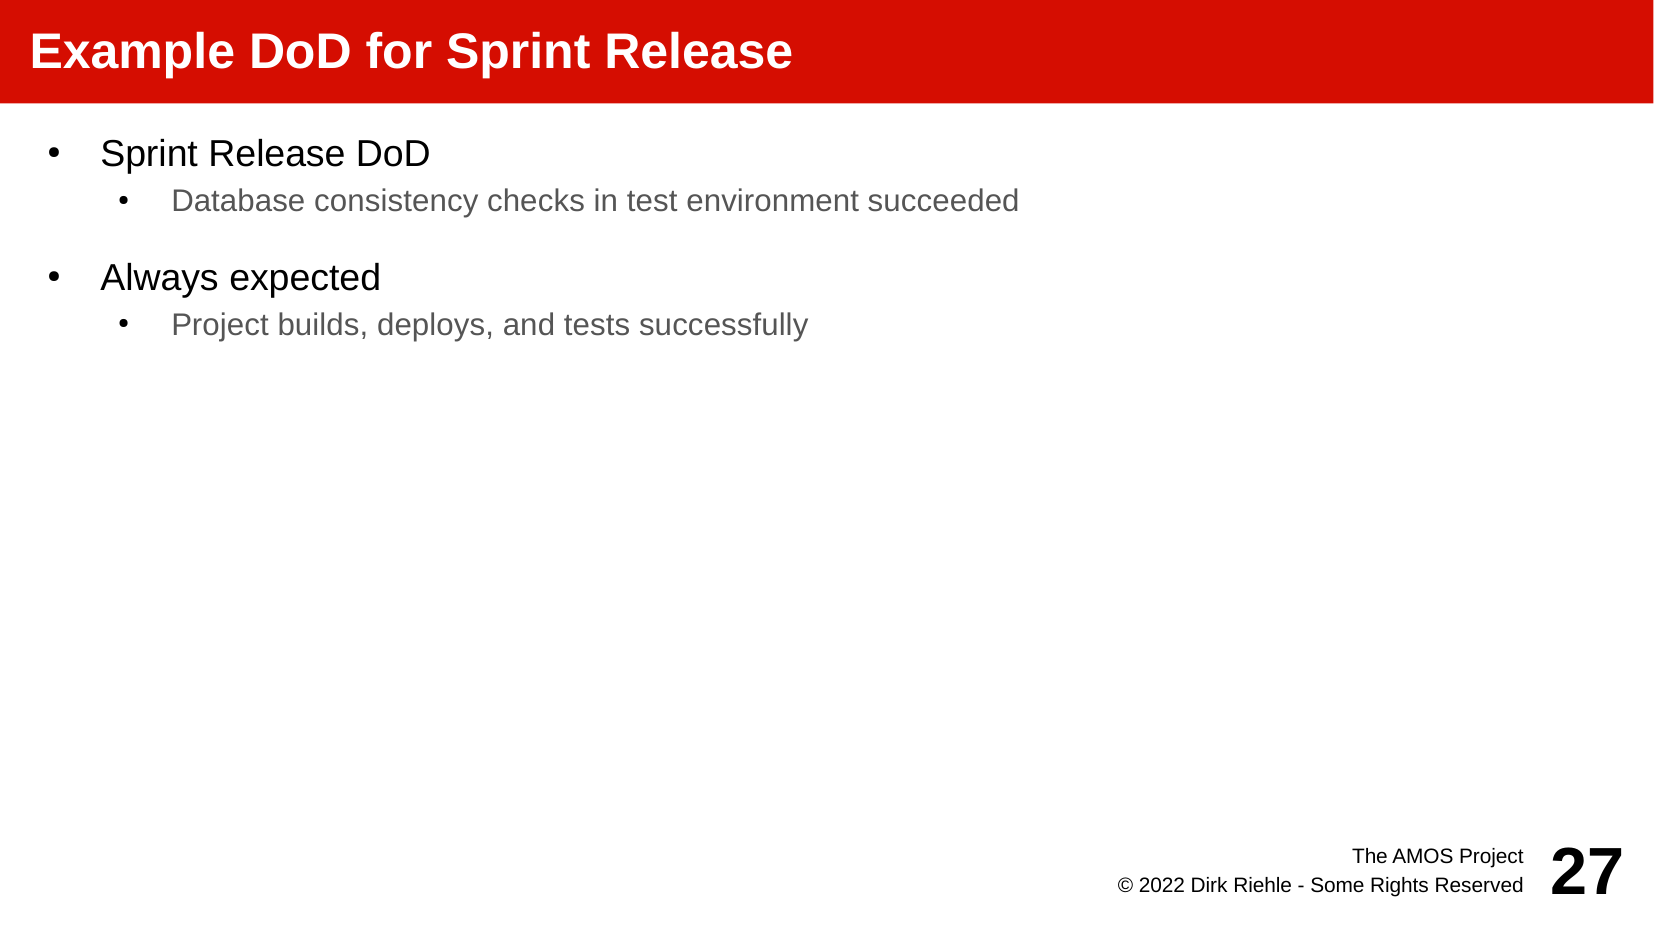

# Example DoD for Sprint Release
Sprint Release DoD
Database consistency checks in test environment succeeded
Always expected
Project builds, deploys, and tests successfully
The AMOS Project
27
© 2022 Dirk Riehle - Some Rights Reserved